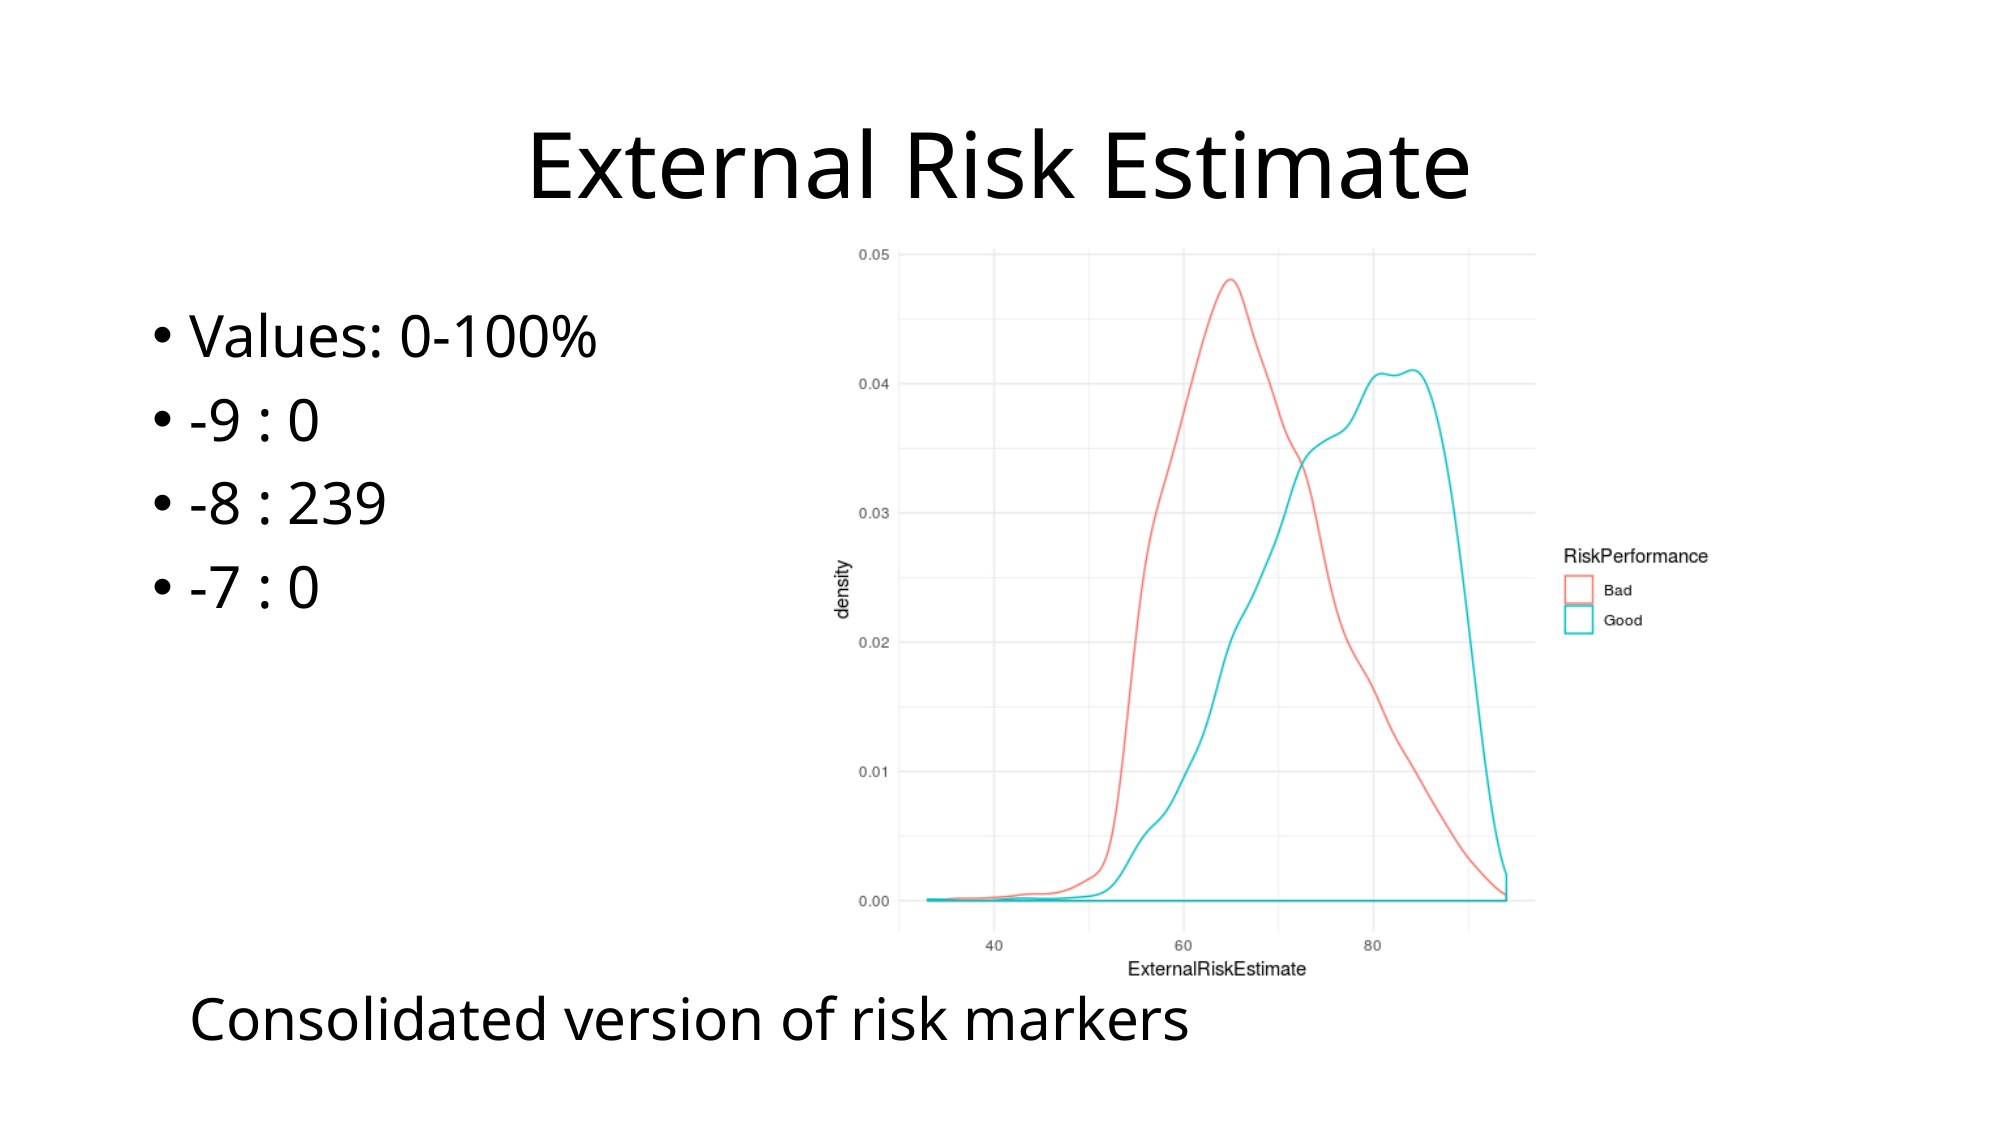

# External Risk Estimate
Values: 0-100%
-9 : 0
-8 : 239
-7 : 0
Consolidated version of risk markers